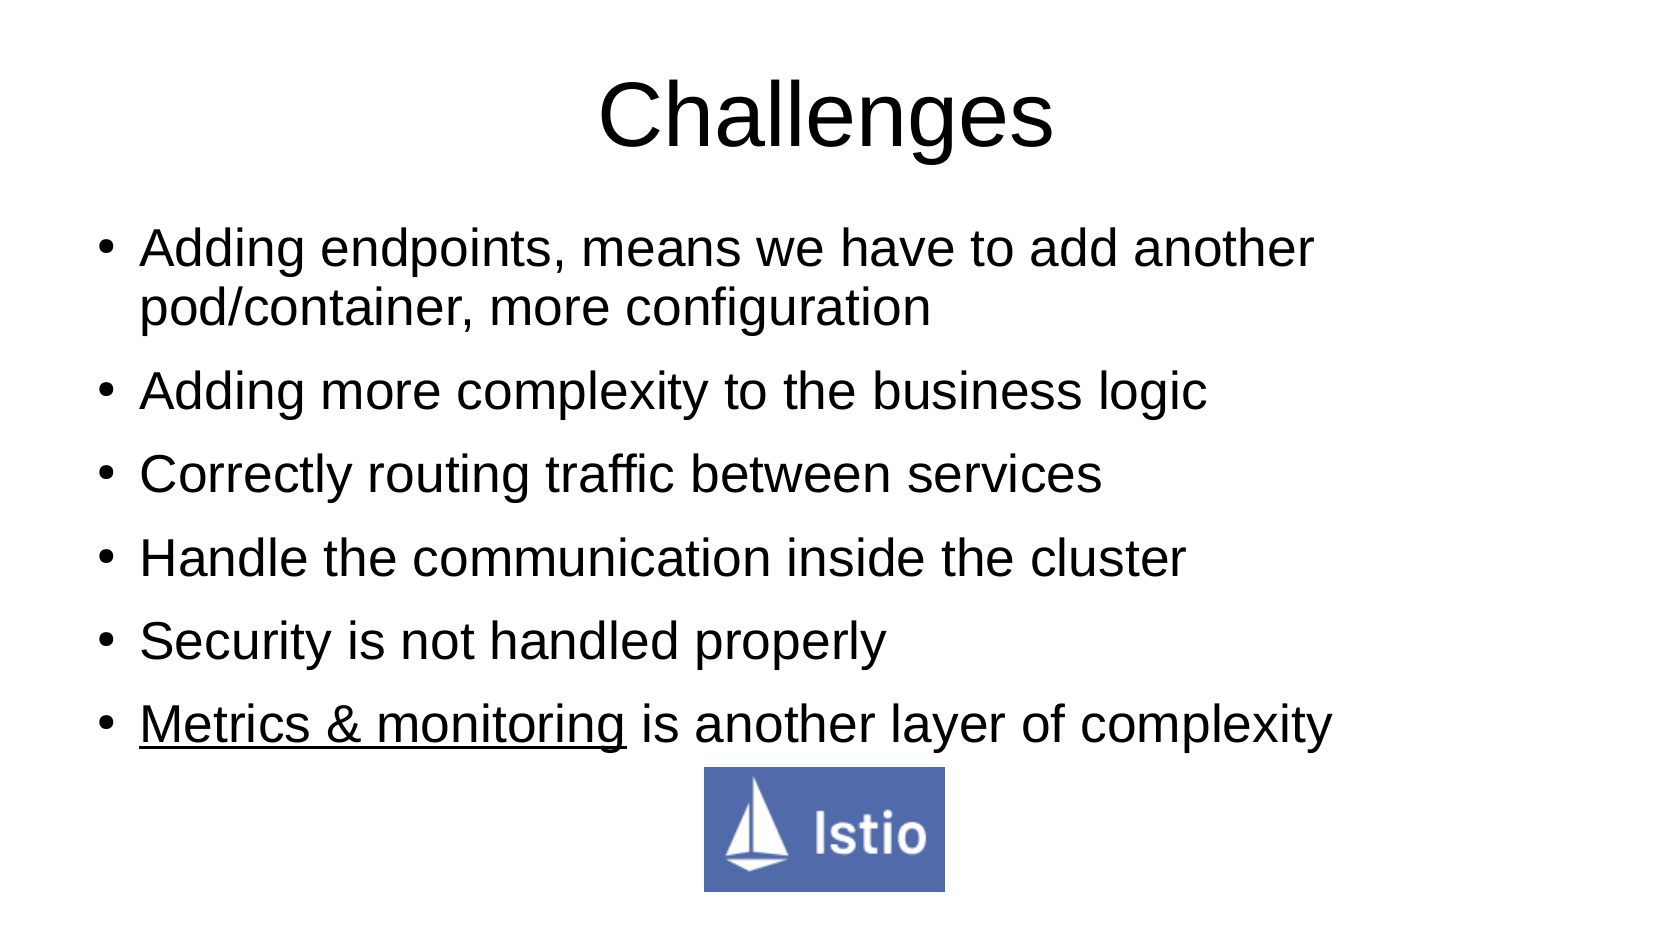

# Challenges
Adding endpoints, means we have to add another pod/container, more configuration
Adding more complexity to the business logic
Correctly routing traffic between services
Handle the communication inside the cluster
Security is not handled properly
Metrics & monitoring is another layer of complexity